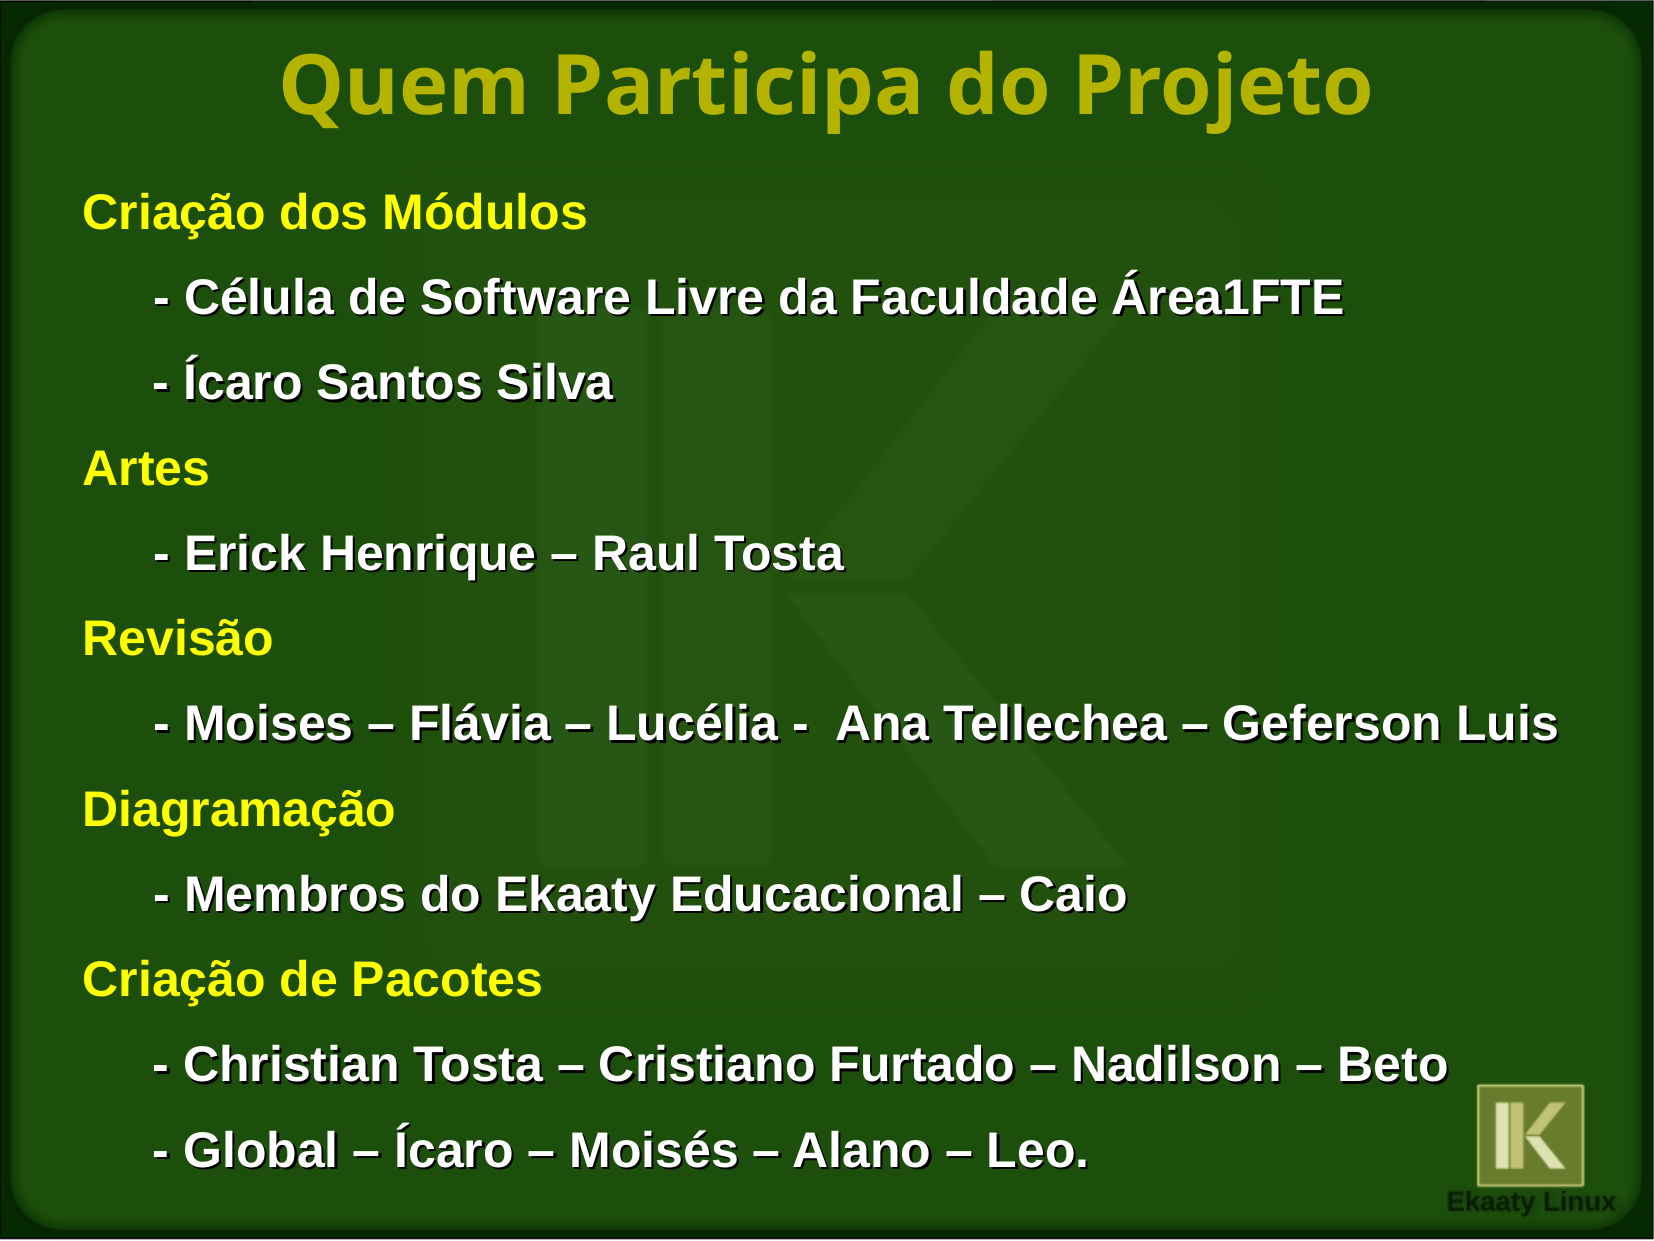

Quem Participa do Projeto
# Criação dos Módulos
- Célula de Software Livre da Faculdade Área1FTE
 - Ícaro Santos Silva
Artes
- Erick Henrique – Raul Tosta
Revisão
- Moises – Flávia – Lucélia - Ana Tellechea – Geferson Luis
Diagramação
- Membros do Ekaaty Educacional – Caio
Criação de Pacotes
 - Christian Tosta – Cristiano Furtado – Nadilson – Beto
 - Global – Ícaro – Moisés – Alano – Leo.